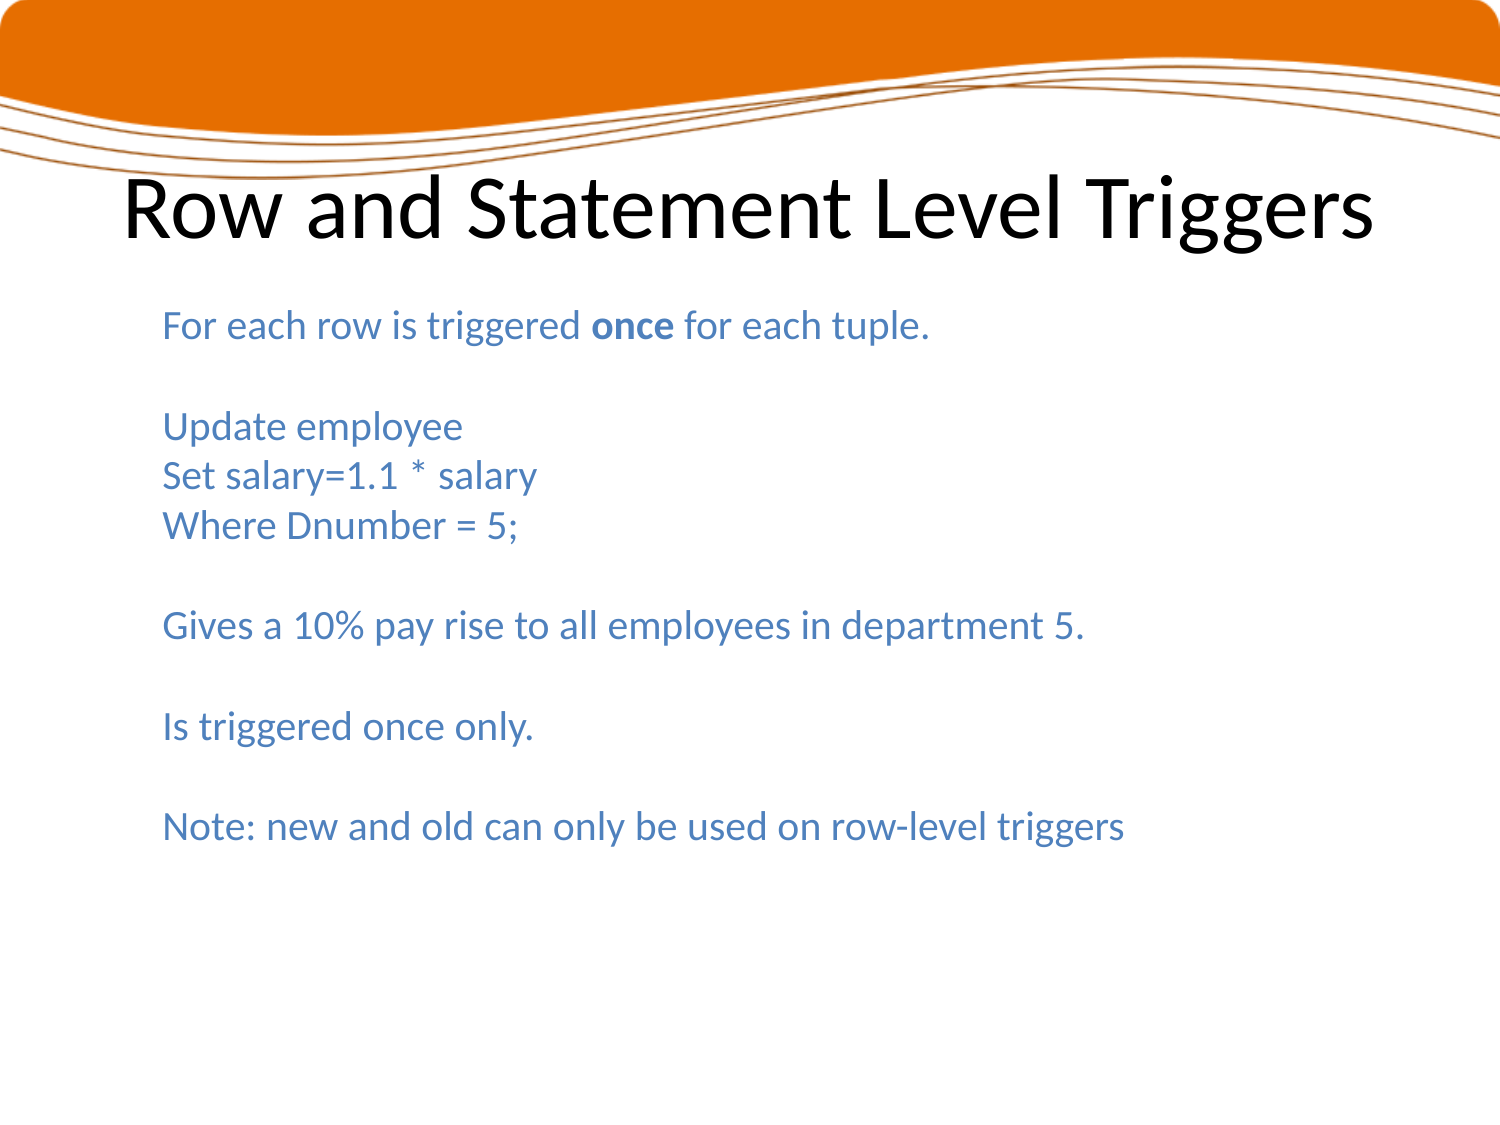

# Row and Statement Level Triggers
For each row is triggered once for each tuple.
Update employee
Set salary=1.1 * salary
Where Dnumber = 5;
Gives a 10% pay rise to all employees in department 5.
Is triggered once only.
Note: new and old can only be used on row-level triggers